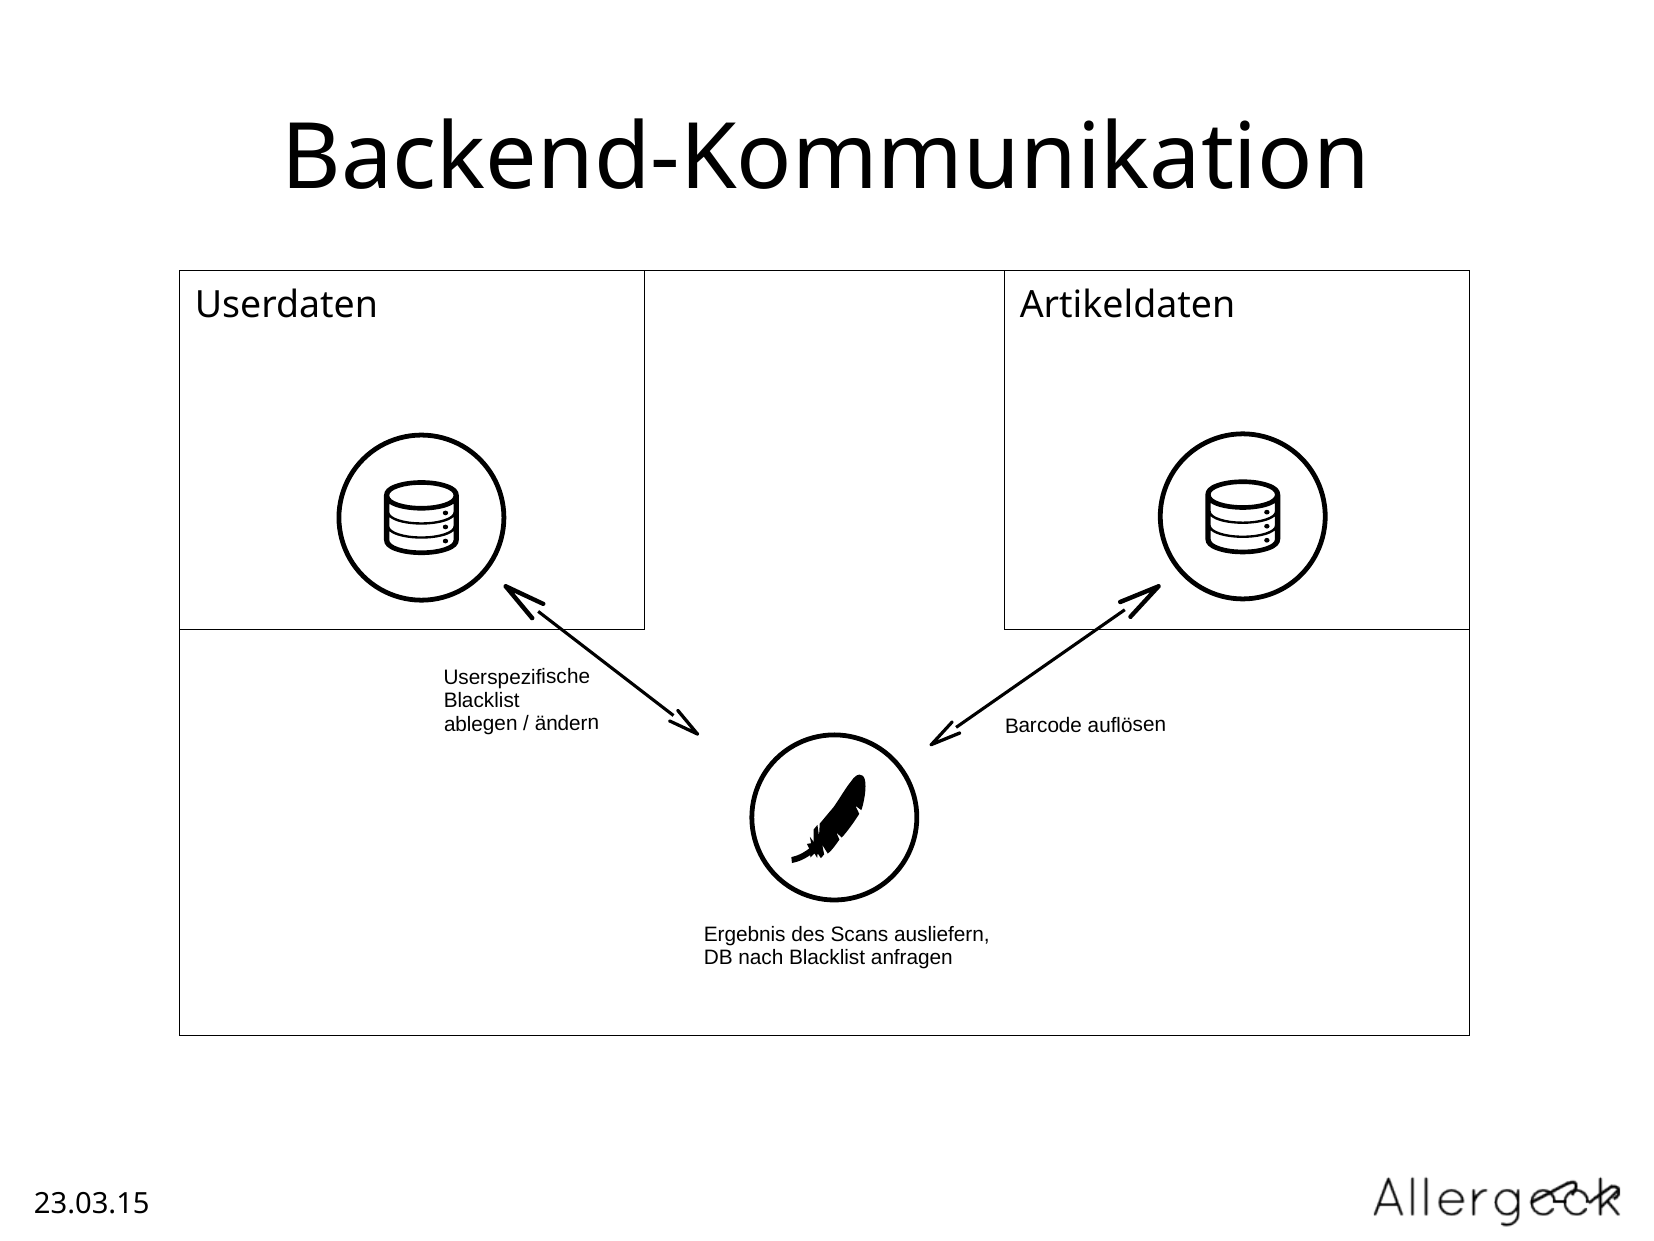

# Backend-Kommunikation
Userdaten
Artikeldaten
Userspezifische
Blacklist
ablegen / ändern
Barcode auflösen
Ergebnis des Scans ausliefern,
DB nach Blacklist anfragen
23.03.15